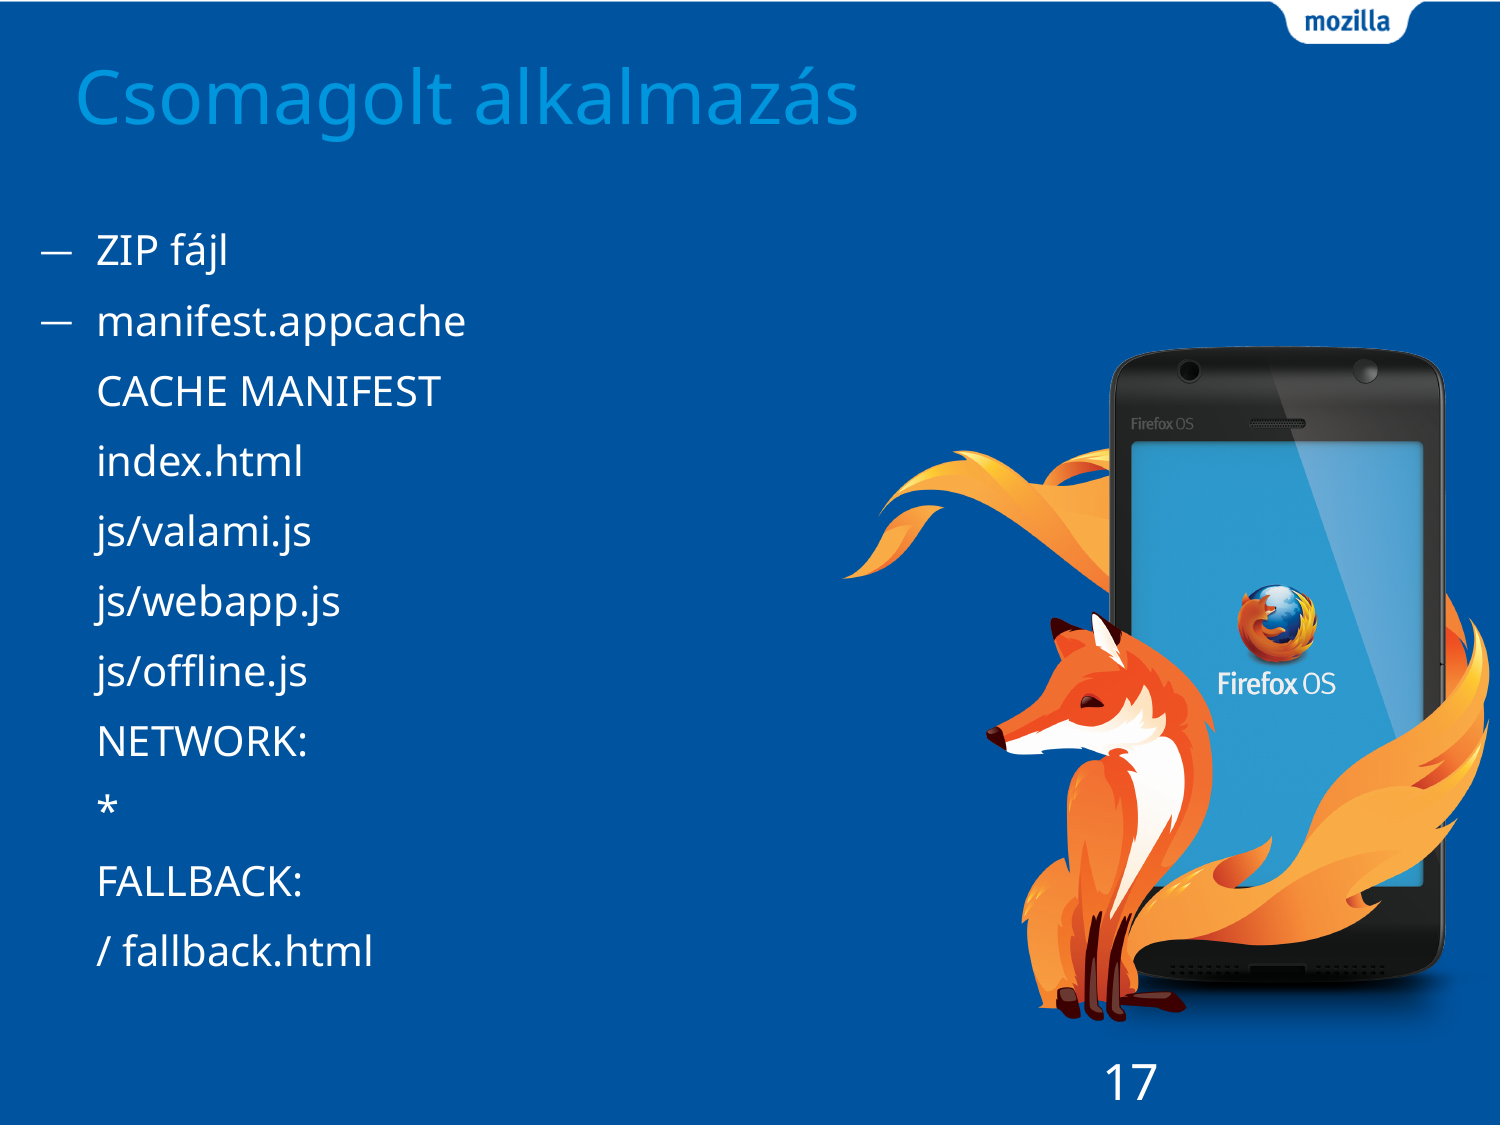

# Csomagolt alkalmazás
ZIP fájl
manifest.appcache
CACHE MANIFEST
index.html
js/valami.js
js/webapp.js
js/offline.js
NETWORK:
*
FALLBACK:
/ fallback.html